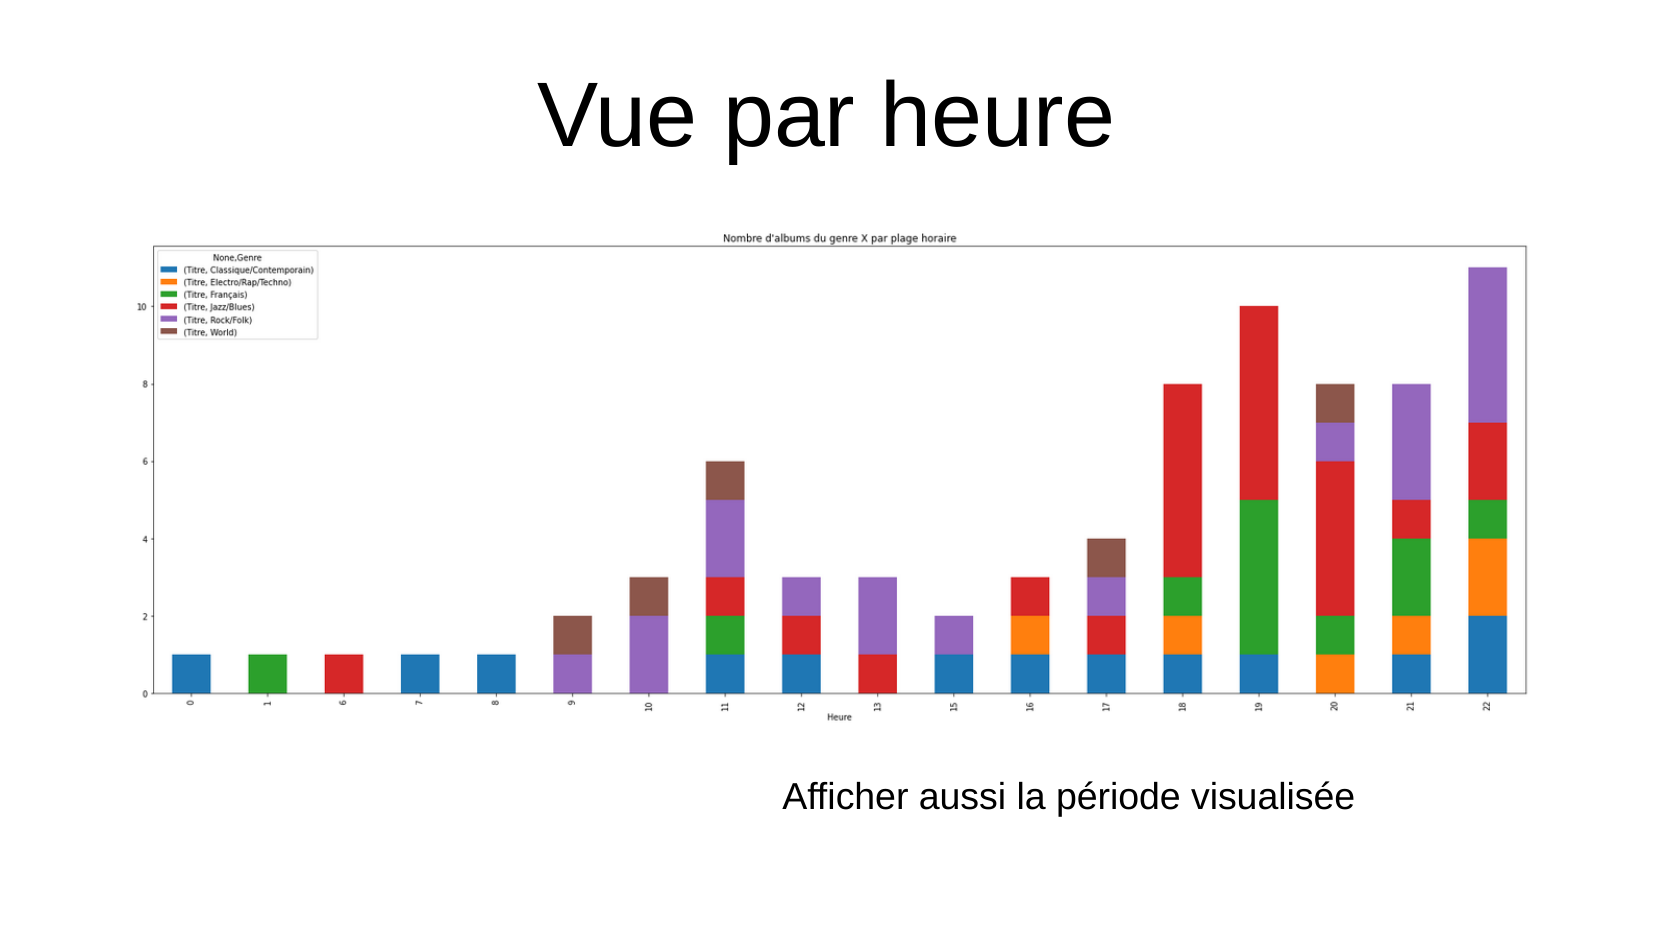

# Vue par heure
Afficher aussi la période visualisée